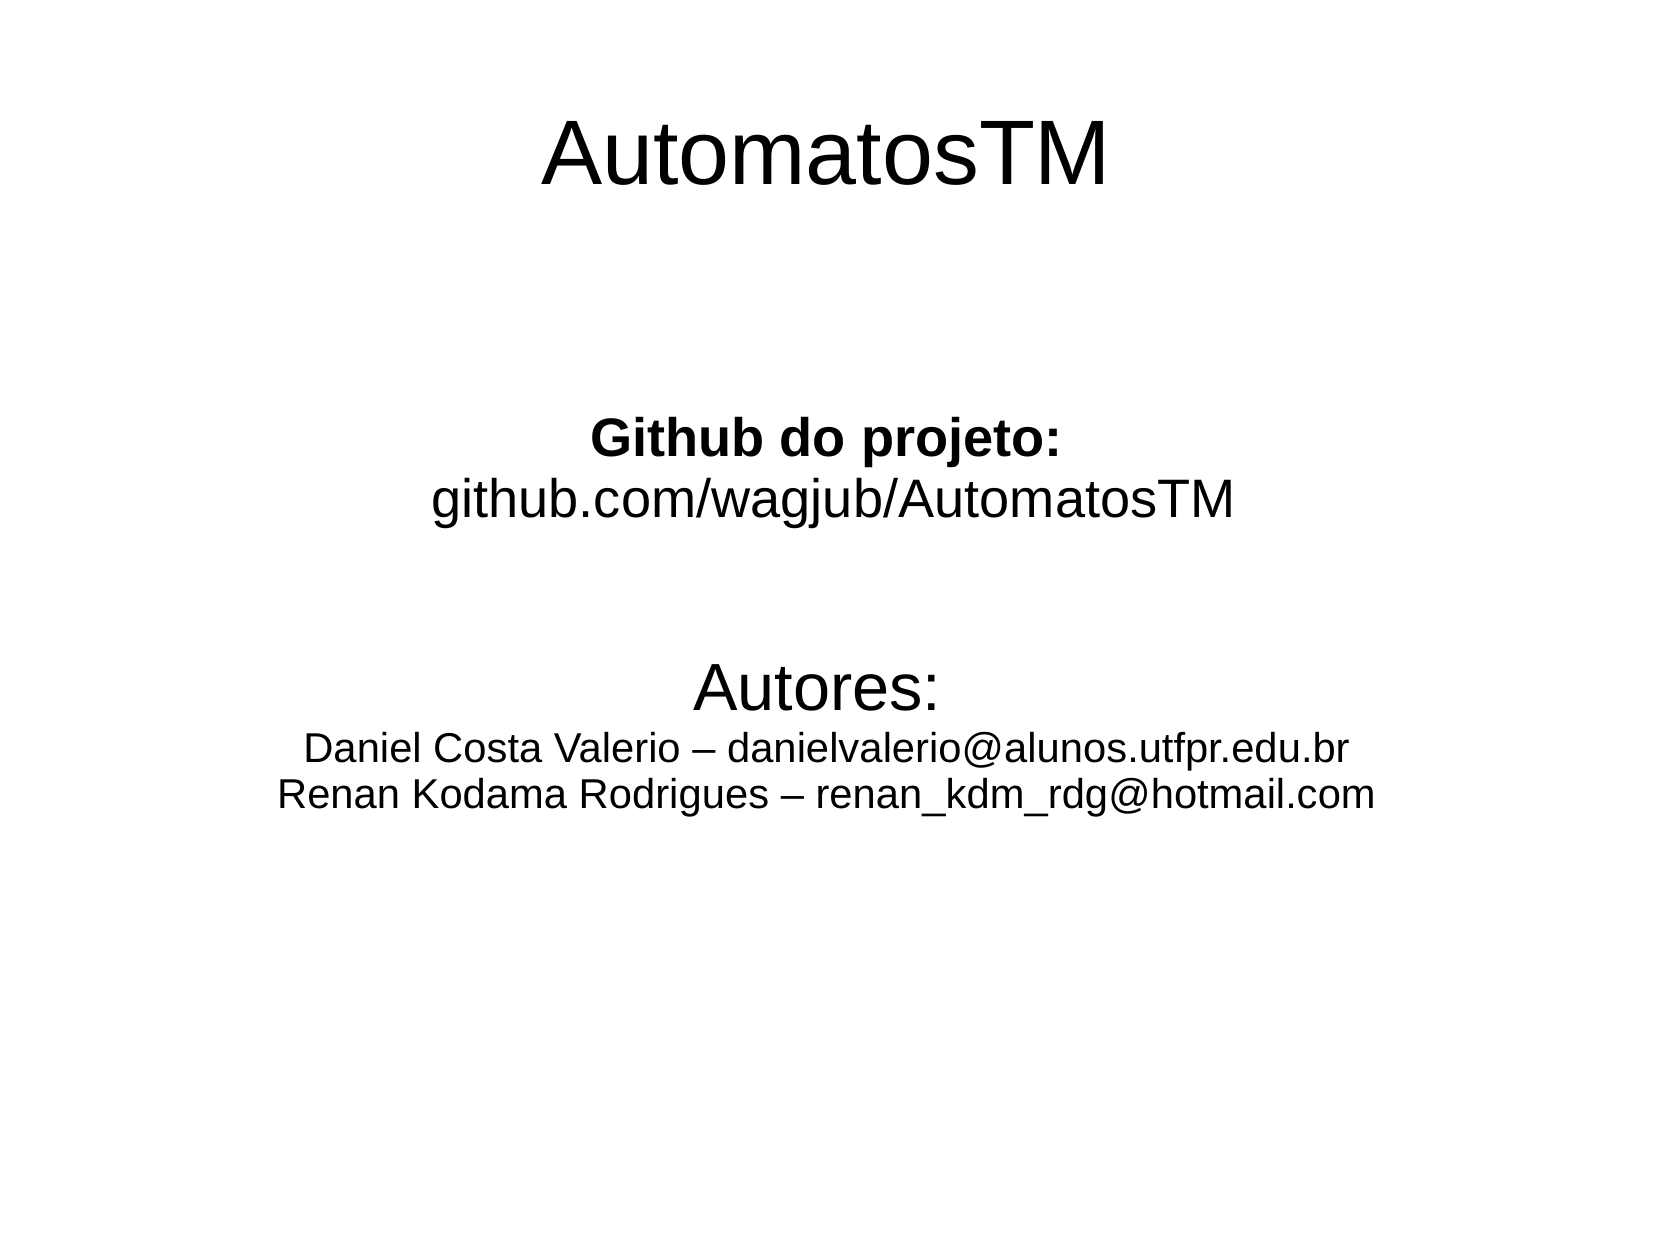

# AutomatosTM
Github do projeto:
 github.com/wagjub/AutomatosTM
Autores:
Daniel Costa Valerio – danielvalerio@alunos.utfpr.edu.br
Renan Kodama Rodrigues – renan_kdm_rdg@hotmail.com